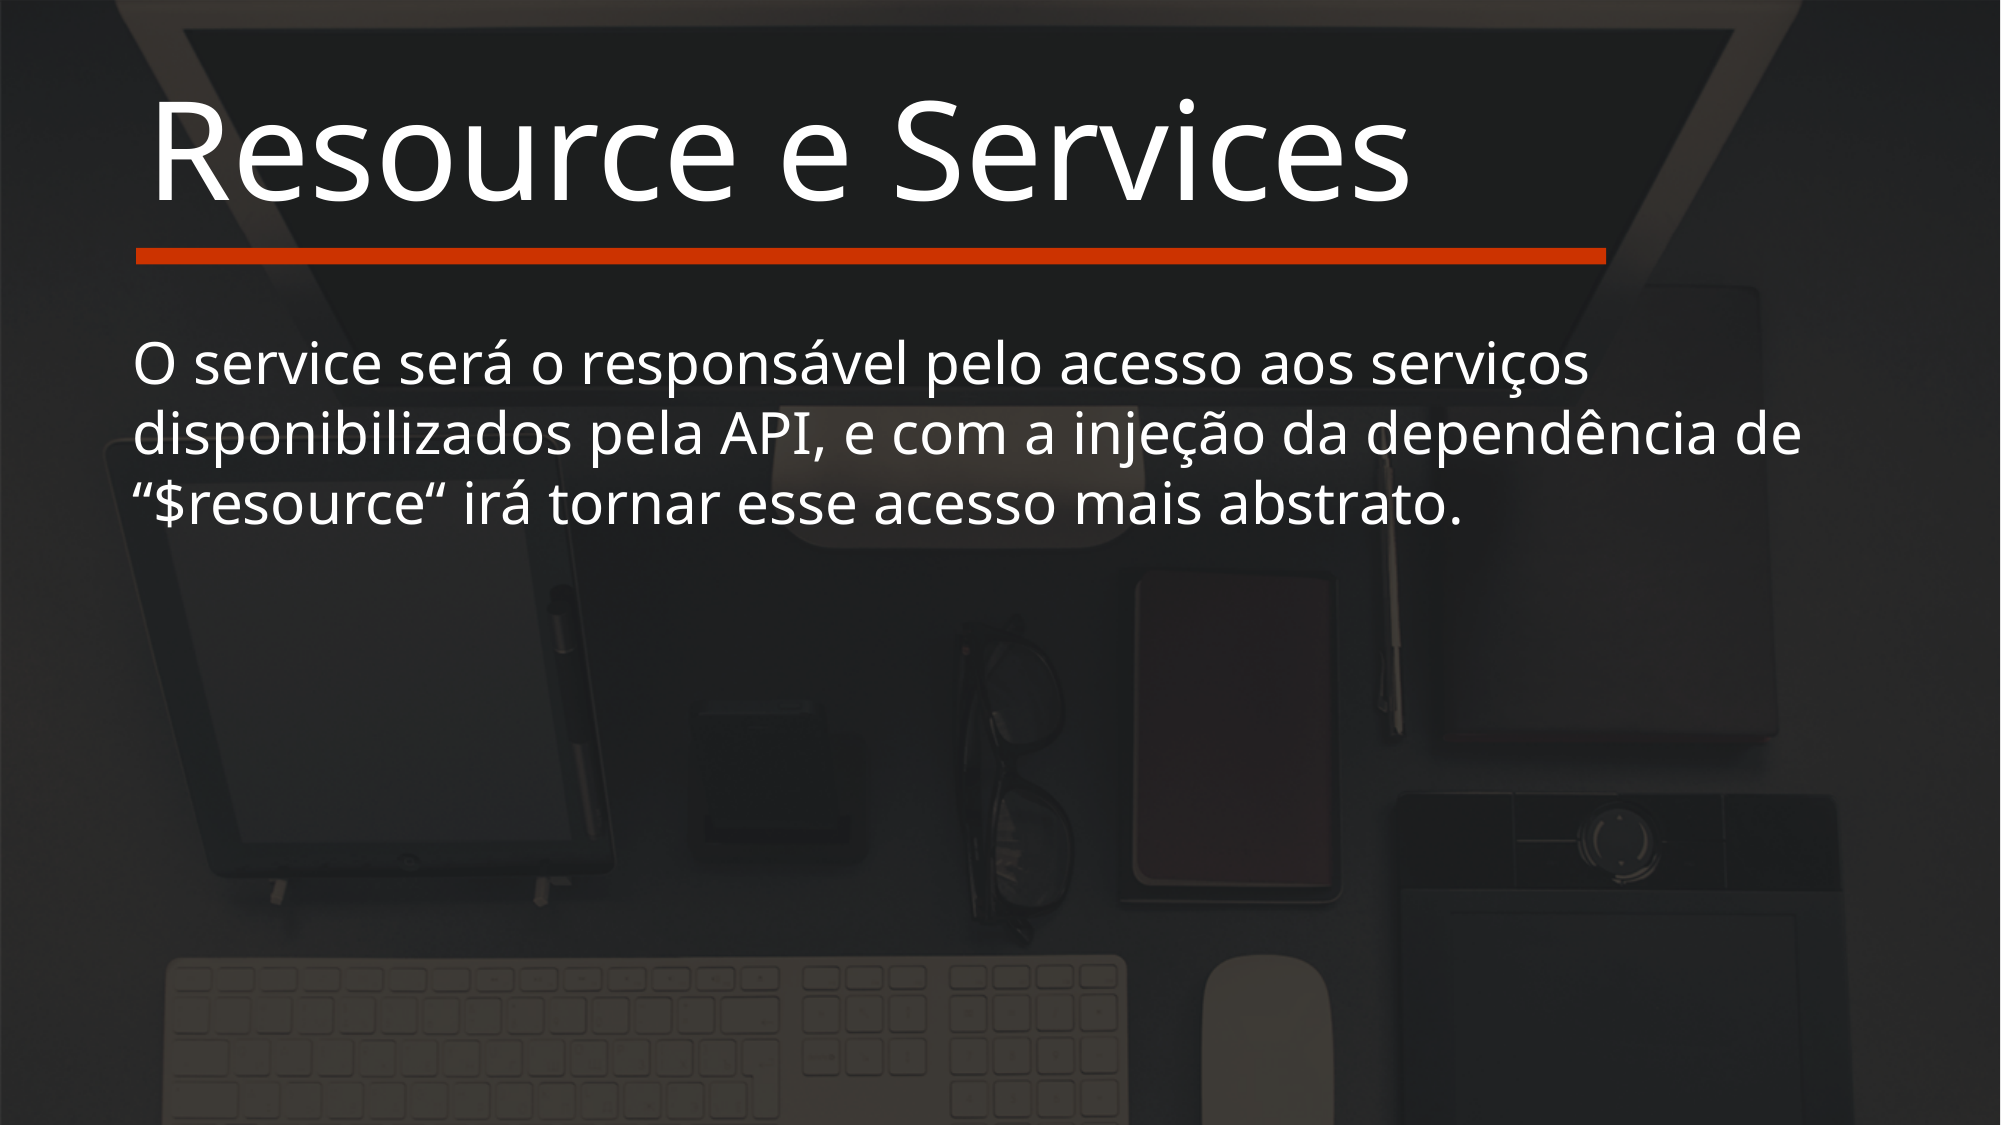

Resource e Services
O service será o responsável pelo acesso aos serviços disponibilizados pela API, e com a injeção da dependência de “$resource“ irá tornar esse acesso mais abstrato.